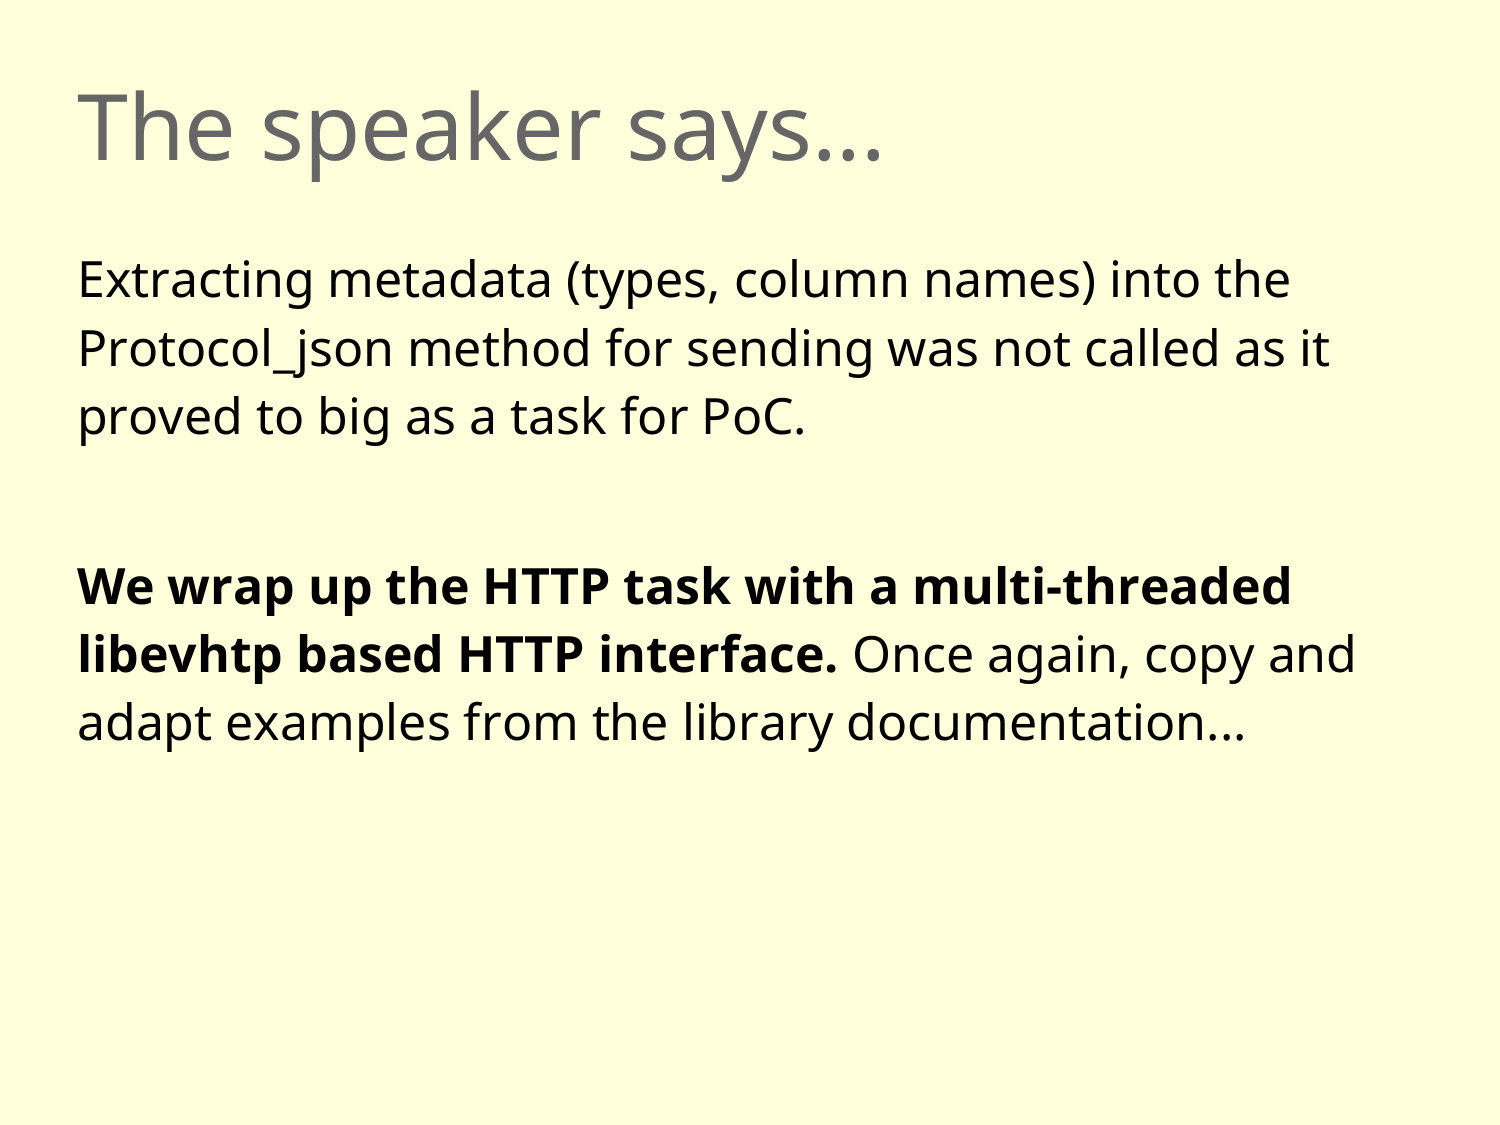

# The speaker says...
Extracting metadata (types, column names) into the Protocol_json method for sending was not called as it proved to big as a task for PoC.
We wrap up the HTTP task with a multi-threaded libevhtp based HTTP interface. Once again, copy and adapt examples from the library documentation...